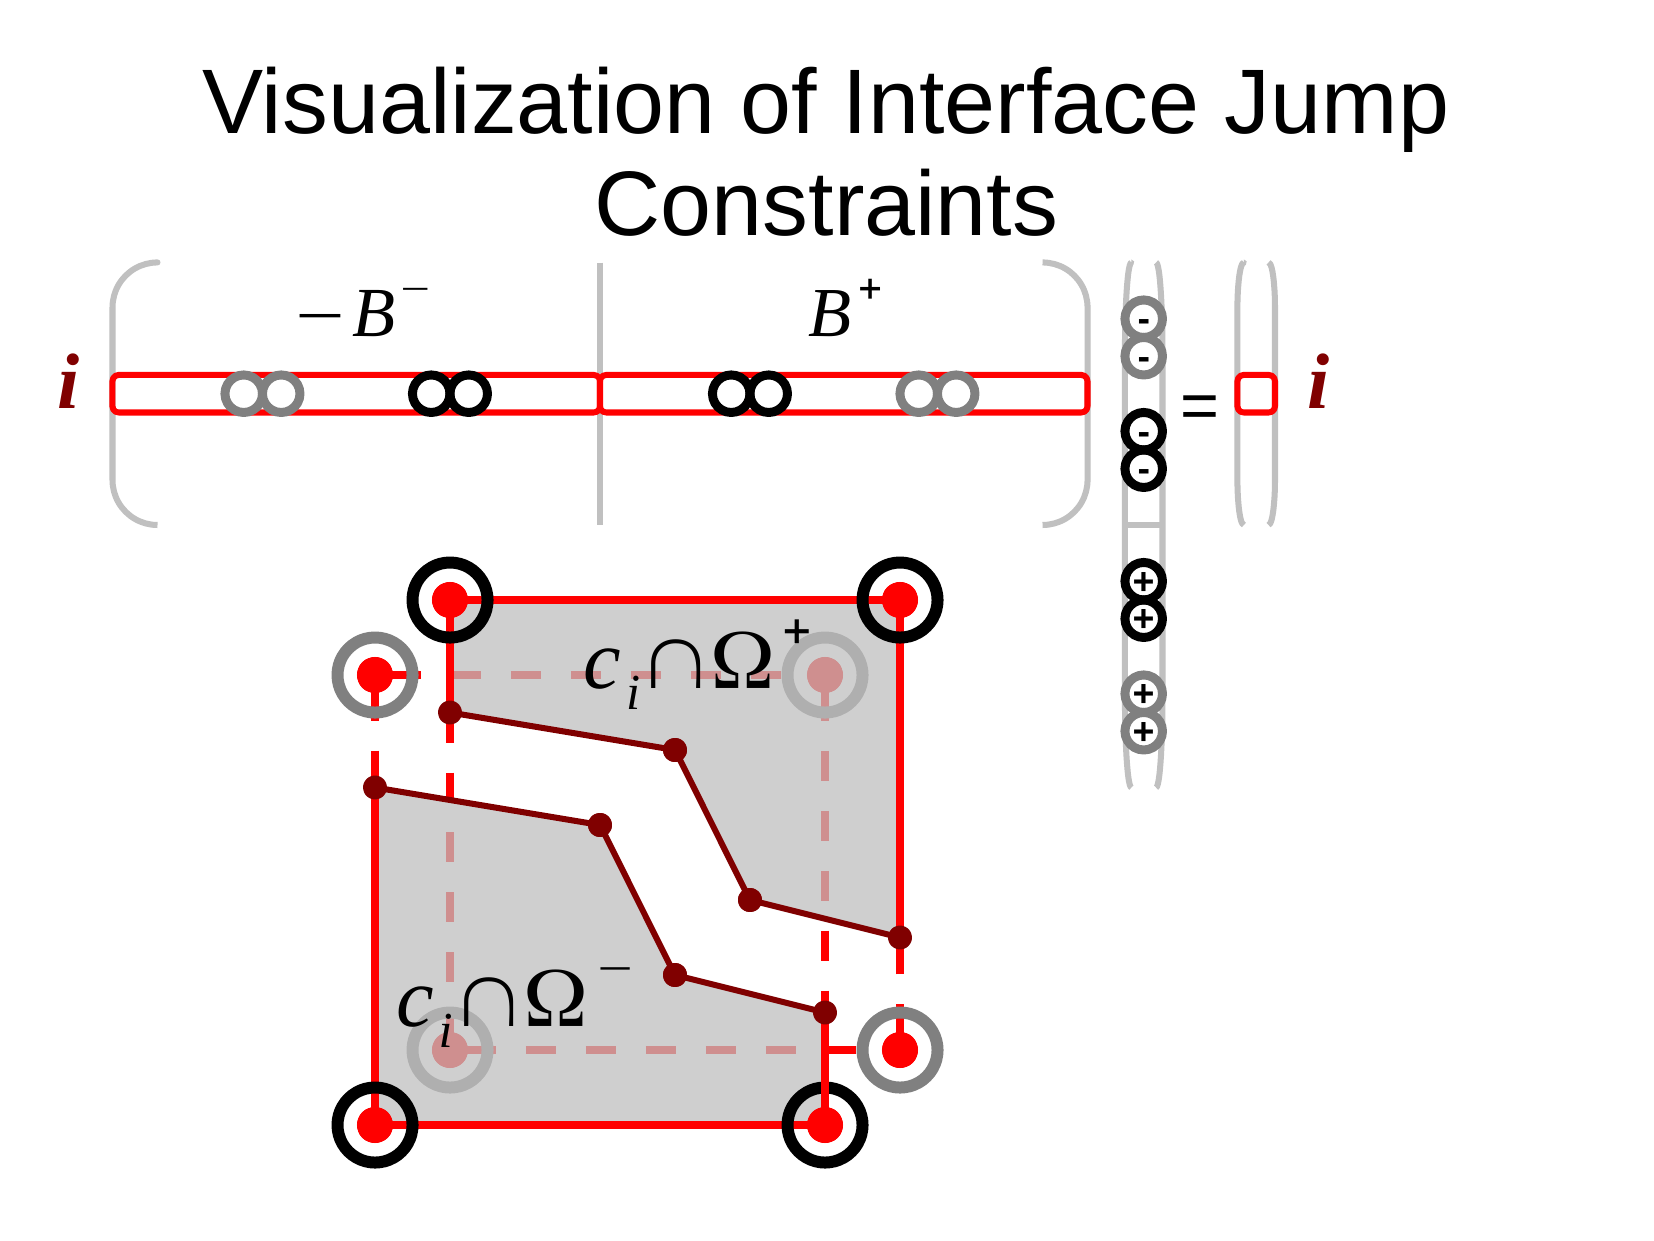

# Visualization of Interface Jump Constraints
-
-
=
-
-
+
+
+
+